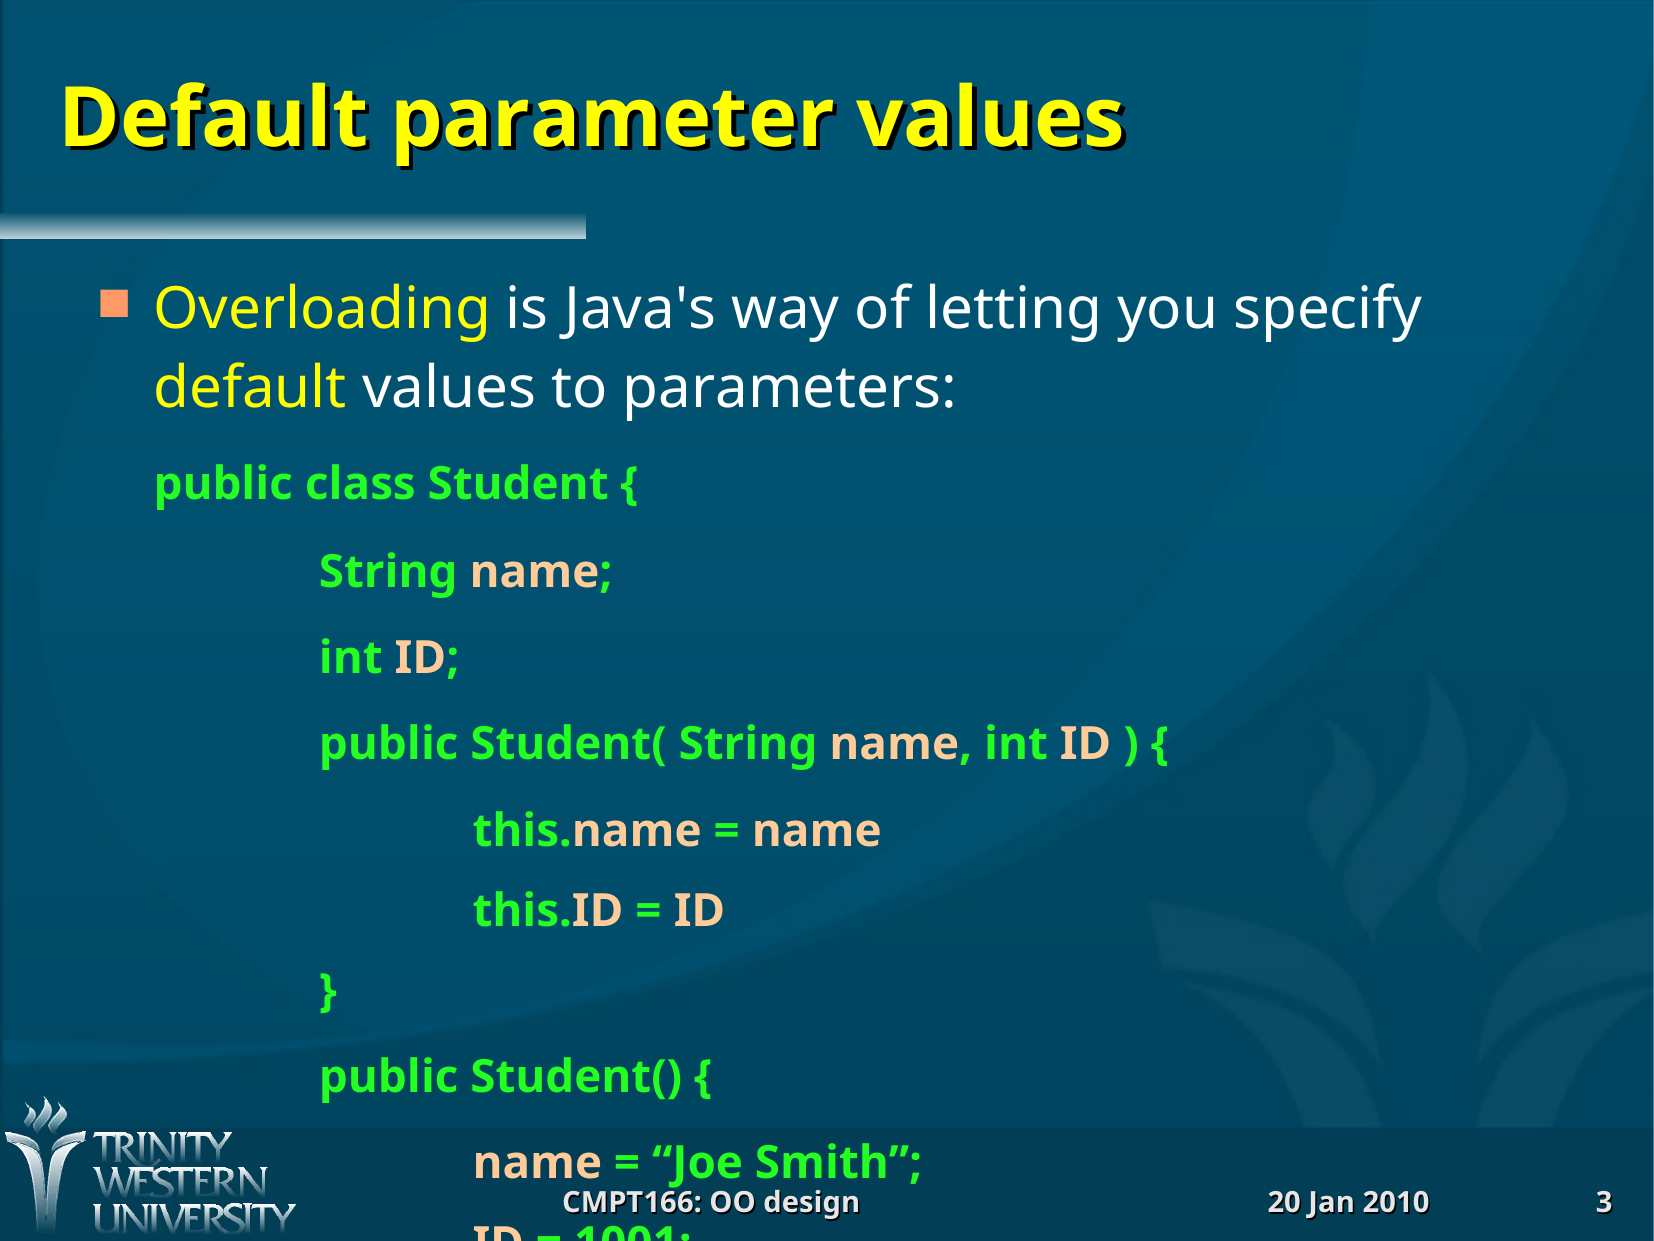

# Default parameter values
Overloading is Java's way of letting you specify default values to parameters:
public class Student {
String name;
int ID;
public Student( String name, int ID ) {
this.name = name
this.ID = ID
}
public Student() {
name = “Joe Smith”;
ID = 1001;
CMPT166: OO design
20 Jan 2010
3